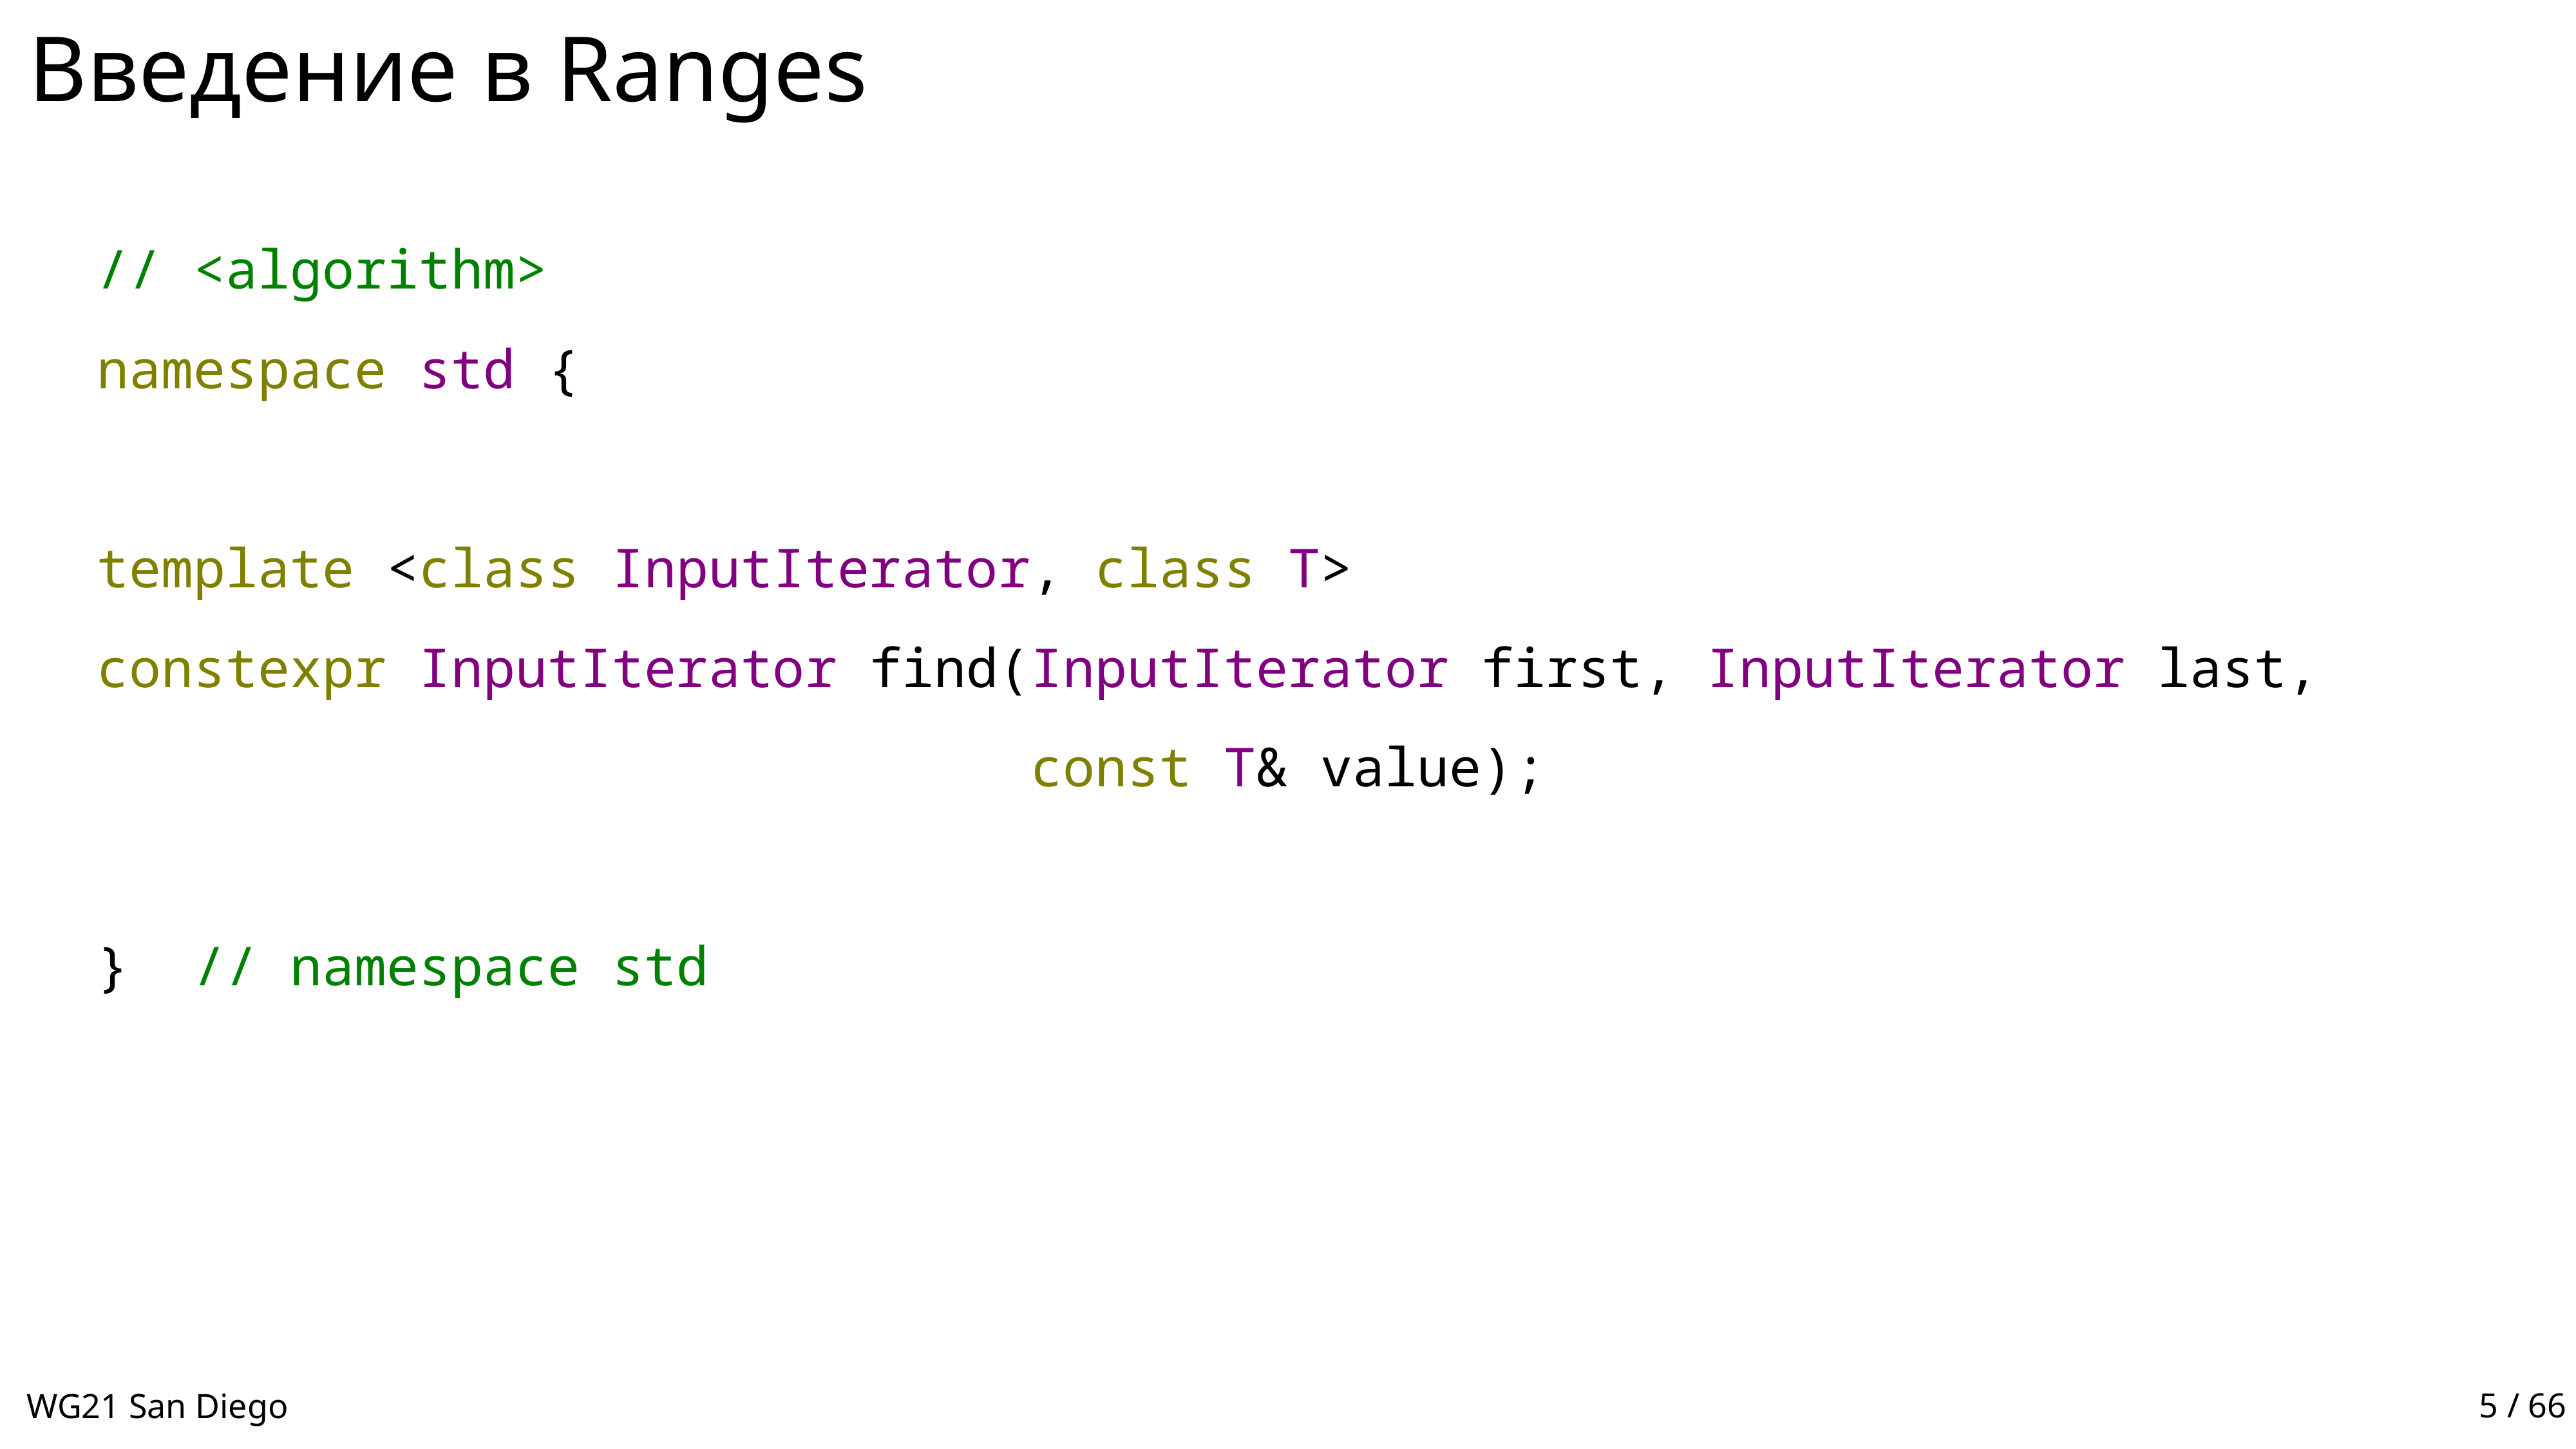

# Введение в Ranges
// <algorithm>
namespace std {
template <class InputIterator, class T>
constexpr InputIterator find(InputIterator first, InputIterator last,
 const T& value);
} // namespace std
WG21 San Diego